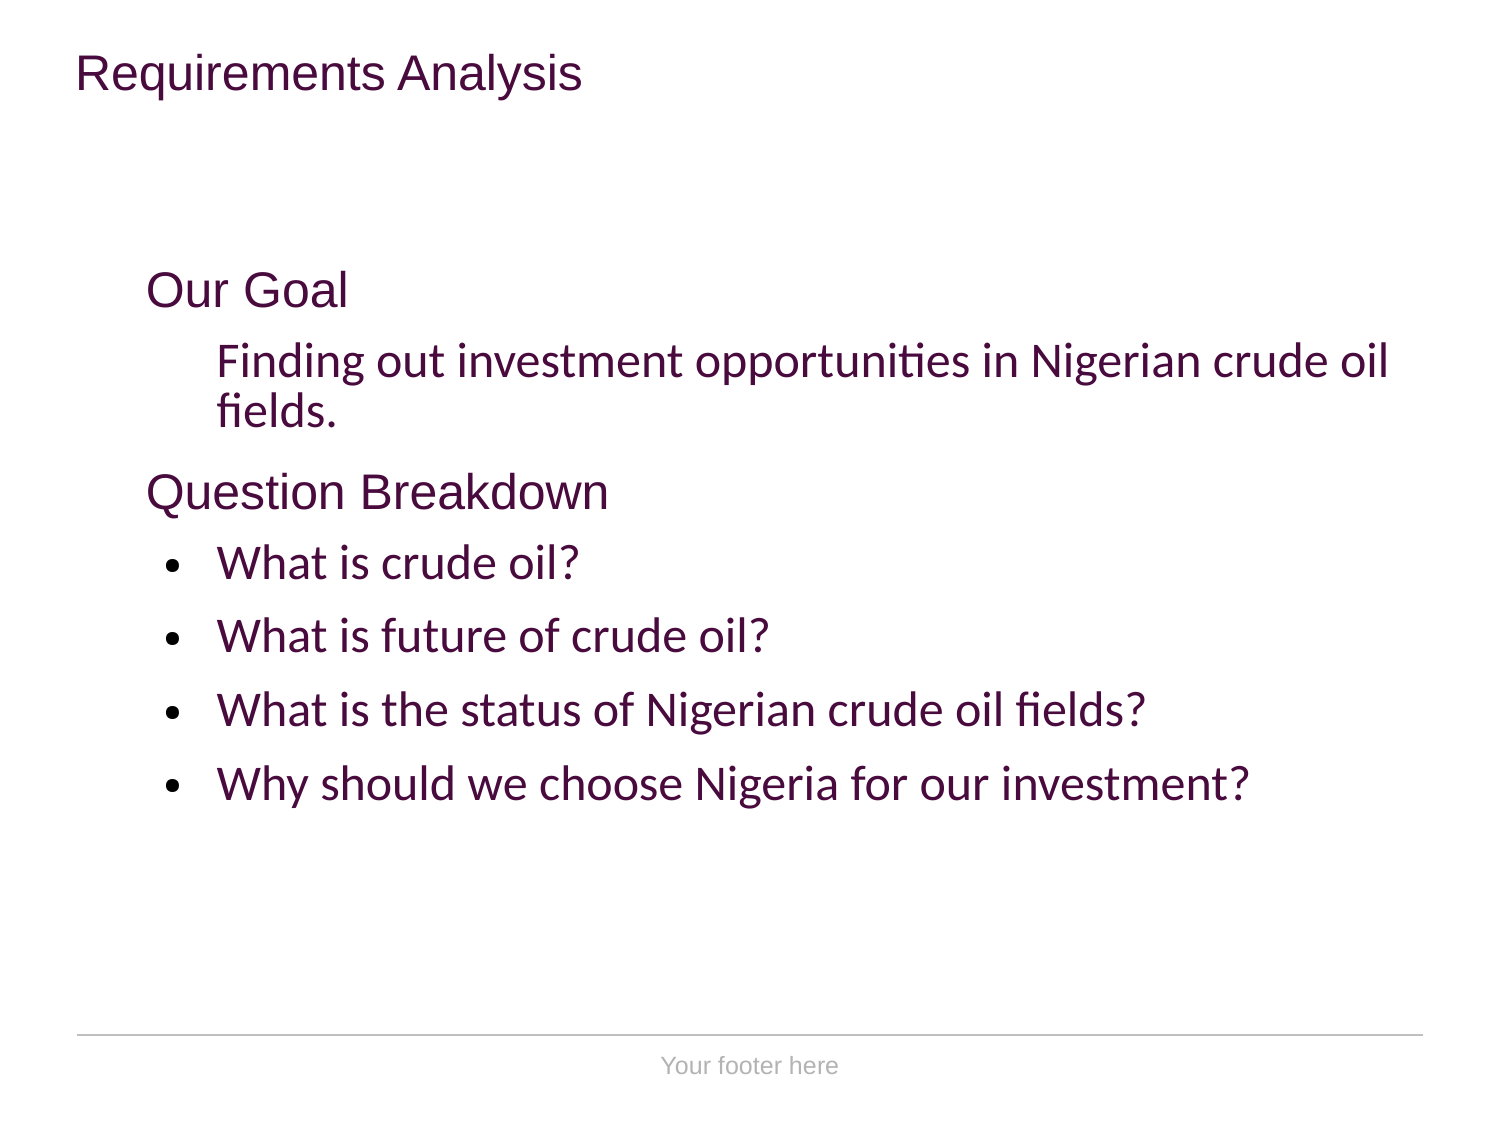

# Requirements Analysis
Our Goal
Finding out investment opportunities in Nigerian crude oil fields.
Question Breakdown
What is crude oil?
What is future of crude oil?
What is the status of Nigerian crude oil fields?
Why should we choose Nigeria for our investment?
Nigerian Oil Fields